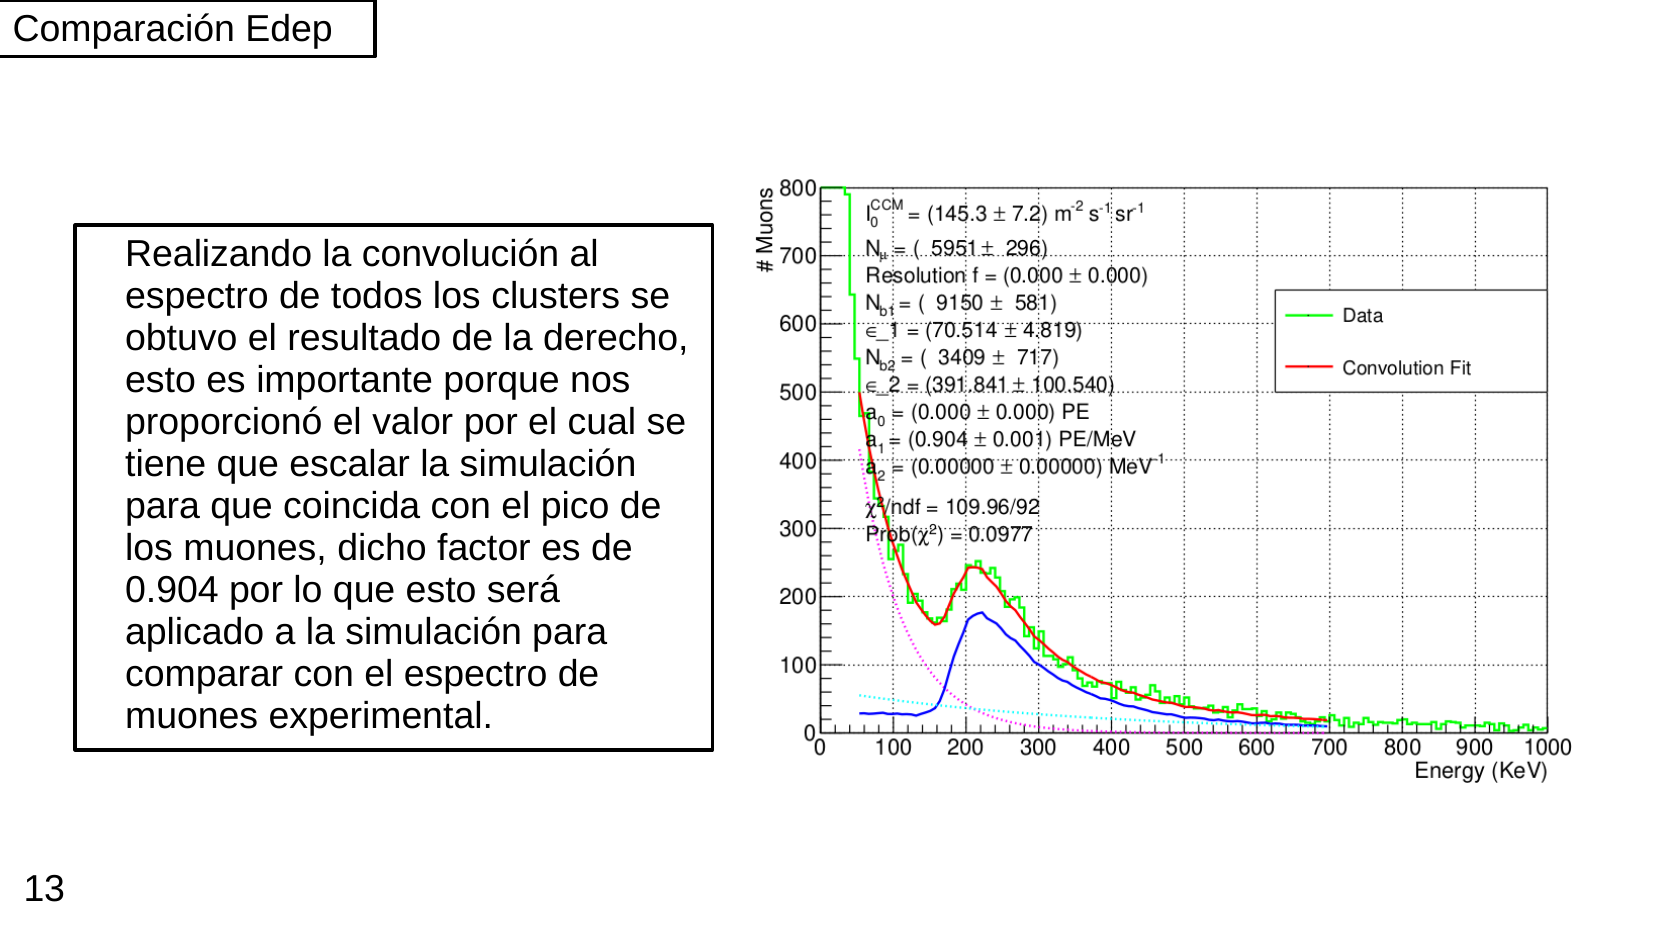

Comparación Edep
Realizando la convolución al espectro de todos los clusters se obtuvo el resultado de la derecho, esto es importante porque nos proporcionó el valor por el cual se tiene que escalar la simulación para que coincida con el pico de los muones, dicho factor es de 0.904 por lo que esto será aplicado a la simulación para comparar con el espectro de muones experimental.